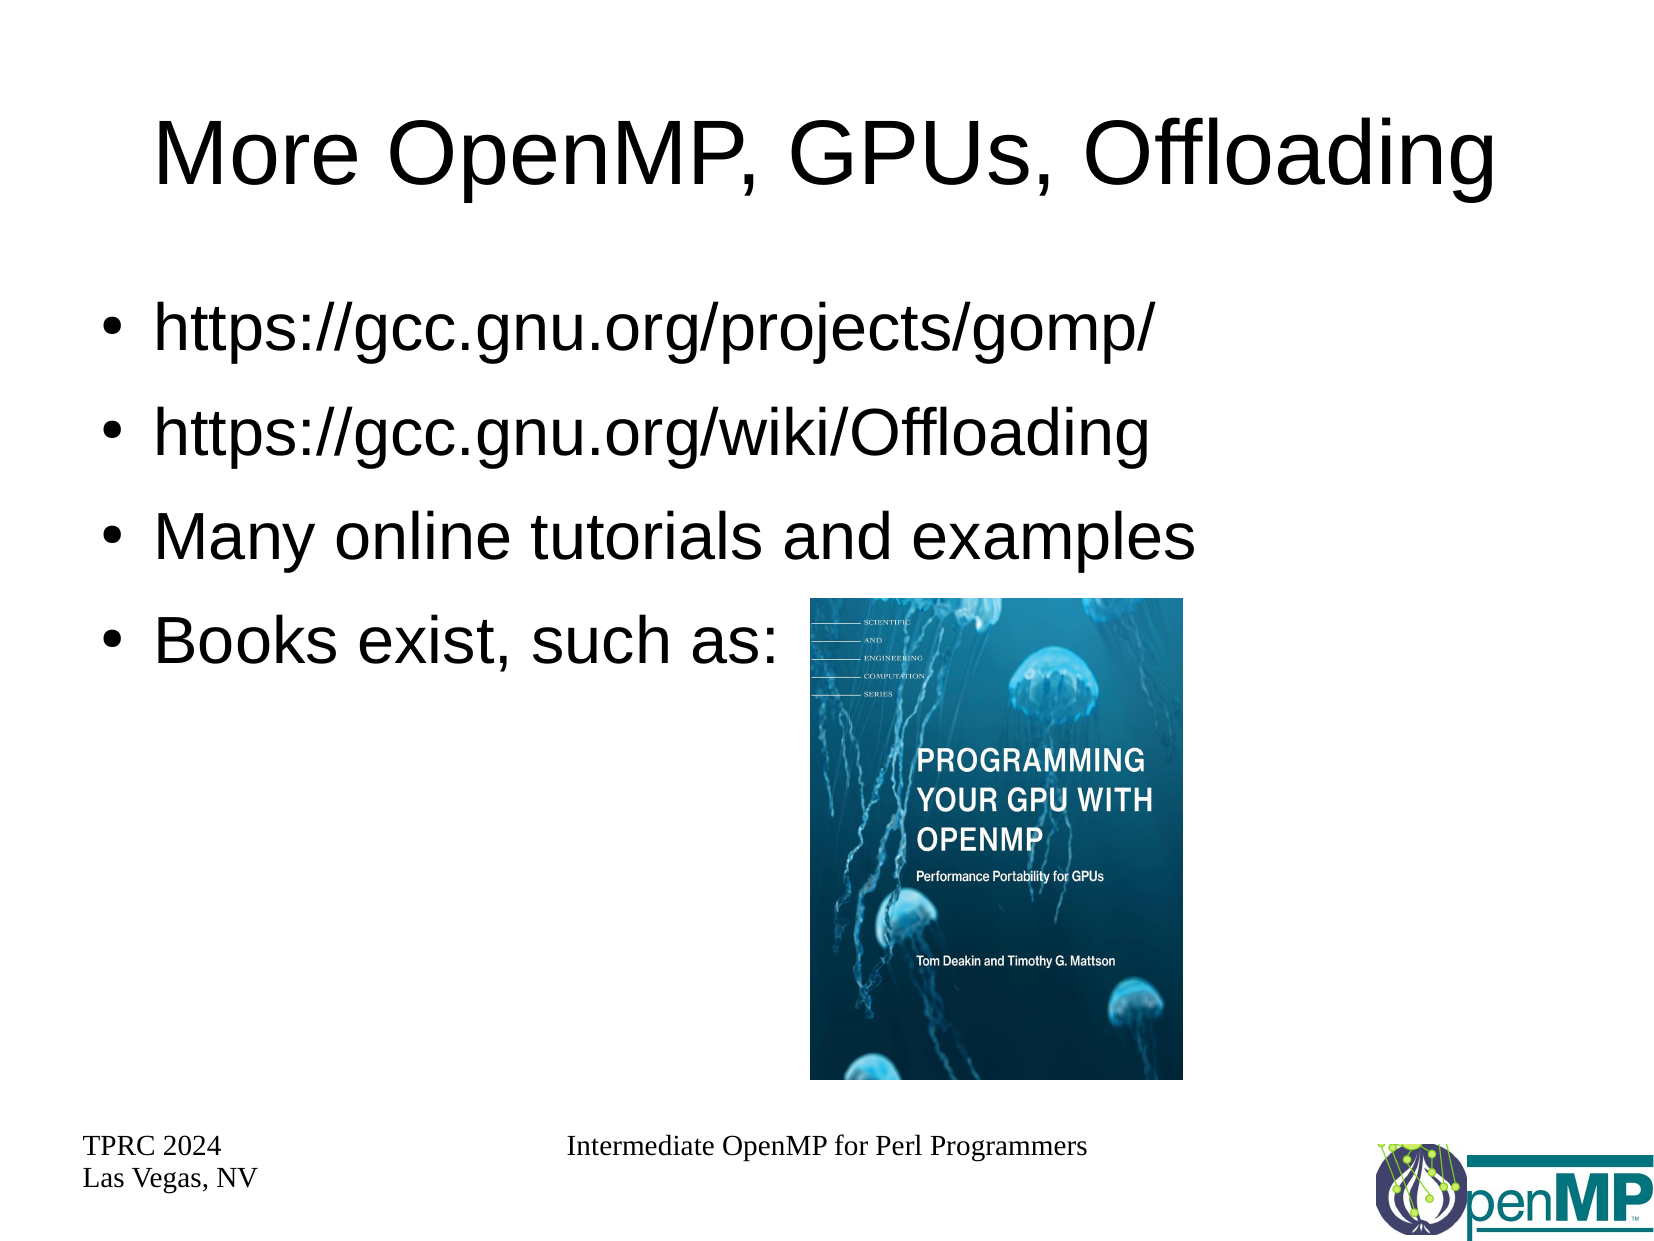

# More OpenMP, GPUs, Offloading
https://gcc.gnu.org/projects/gomp/
https://gcc.gnu.org/wiki/Offloading
Many online tutorials and examples
Books exist, such as: